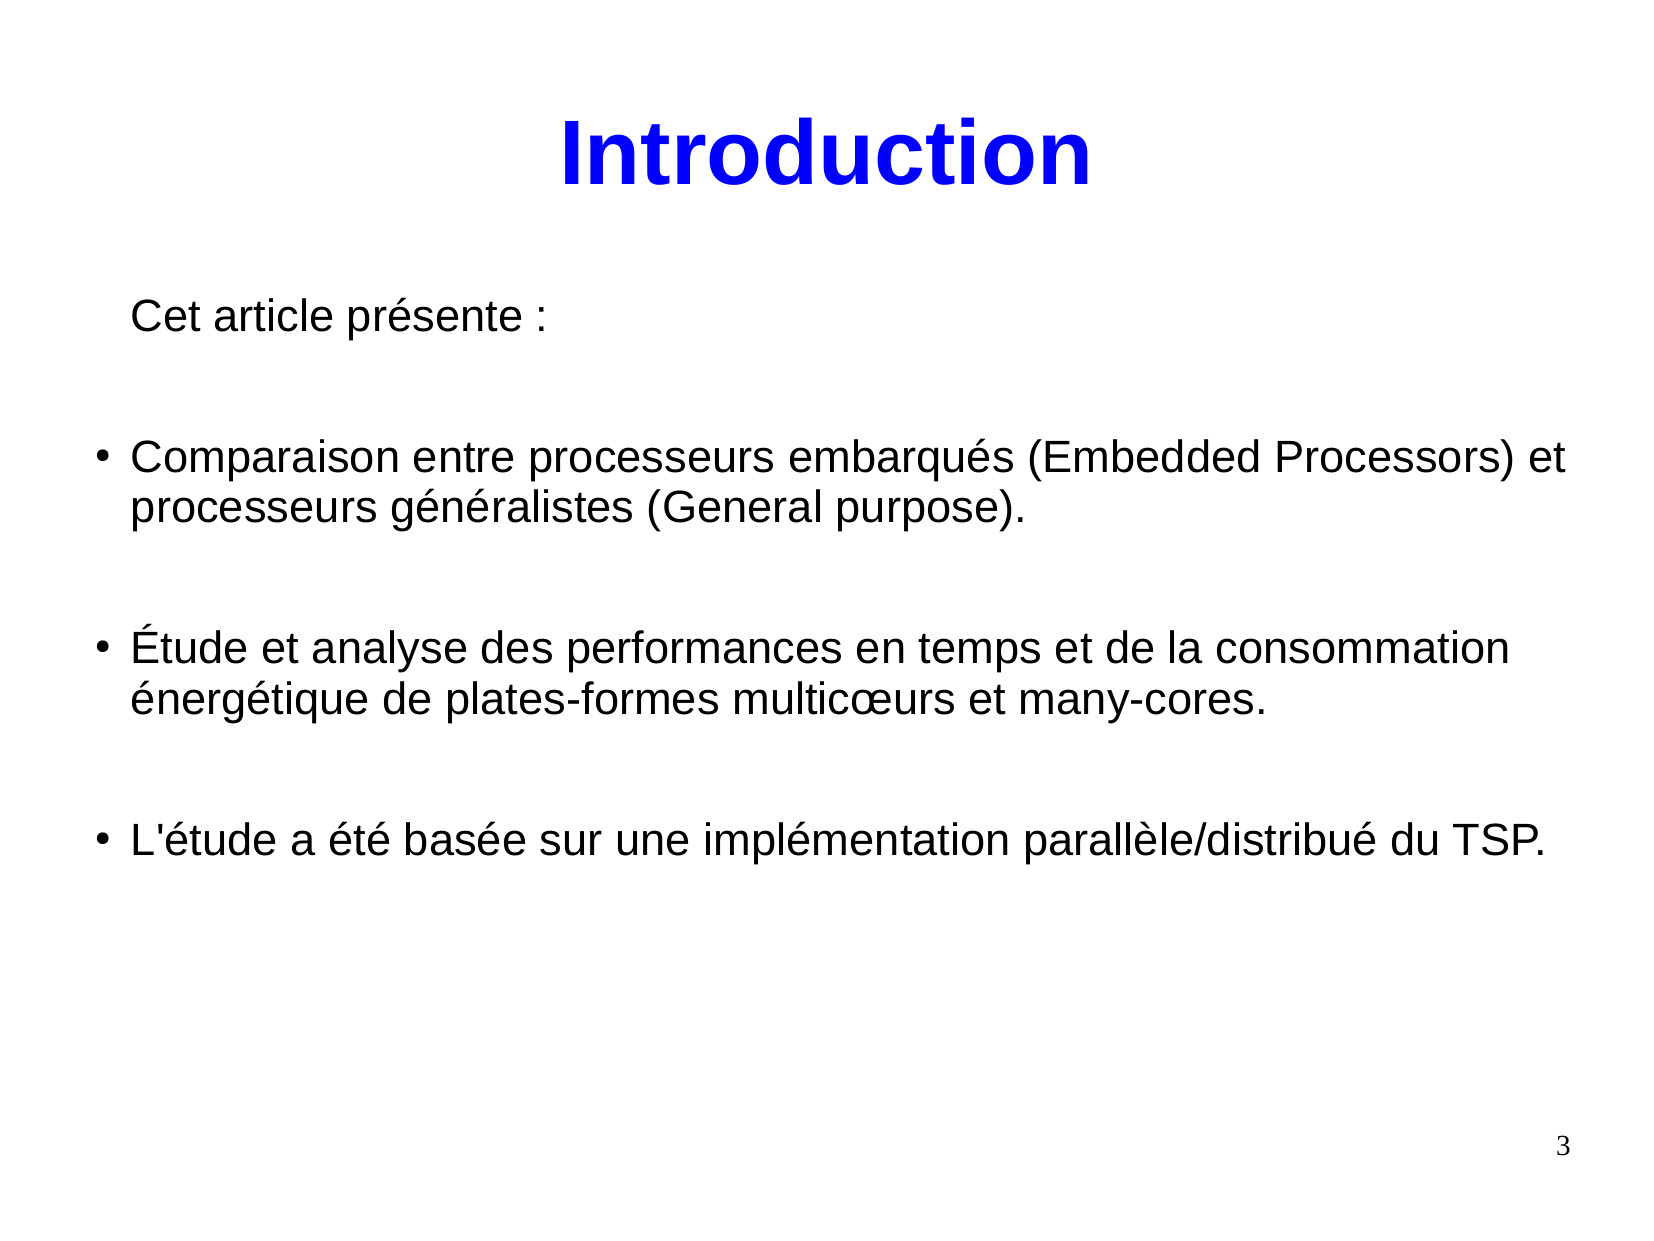

# Introduction
Cet article présente :
Comparaison entre processeurs embarqués (Embedded Processors) et processeurs généralistes (General purpose).
Étude et analyse des performances en temps et de la consommation énergétique de plates-formes multicœurs et many-cores.
L'étude a été basée sur une implémentation parallèle/distribué du TSP.
3